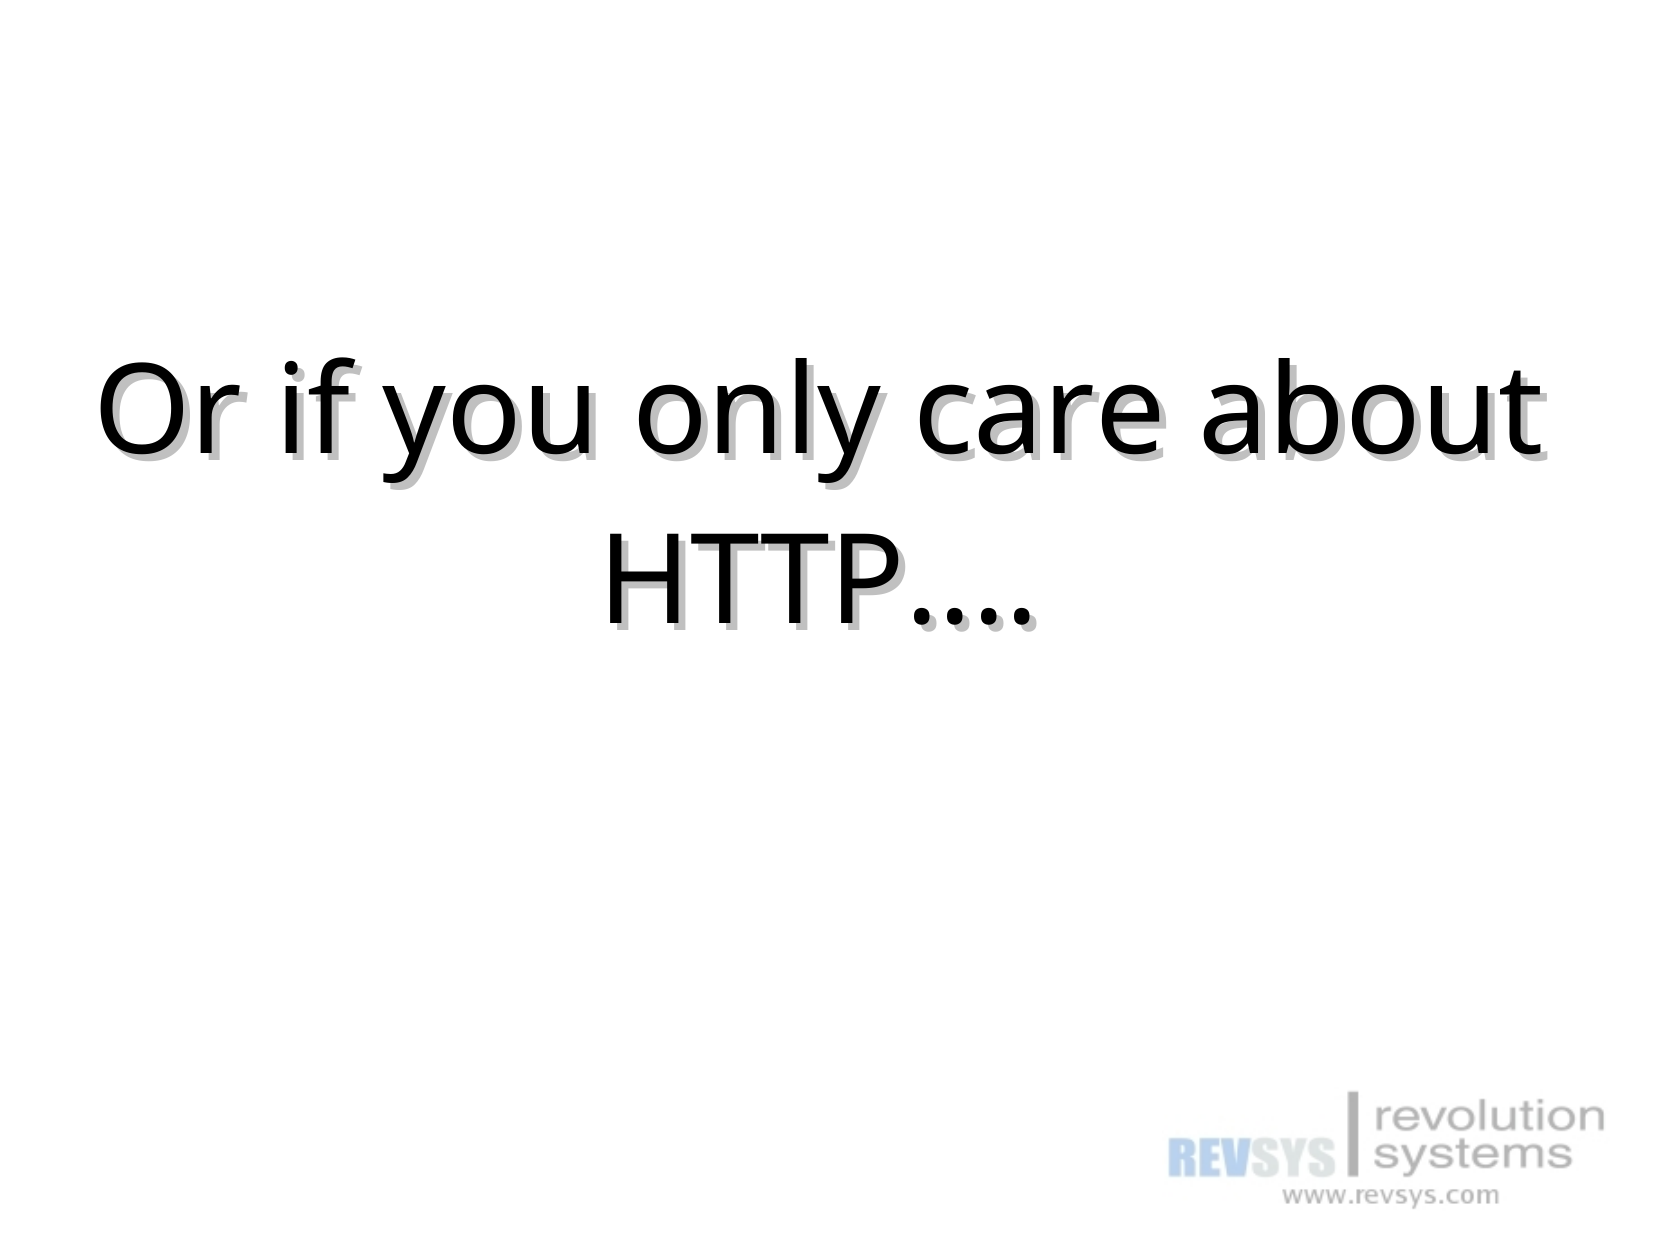

# Or if you only care about HTTP....